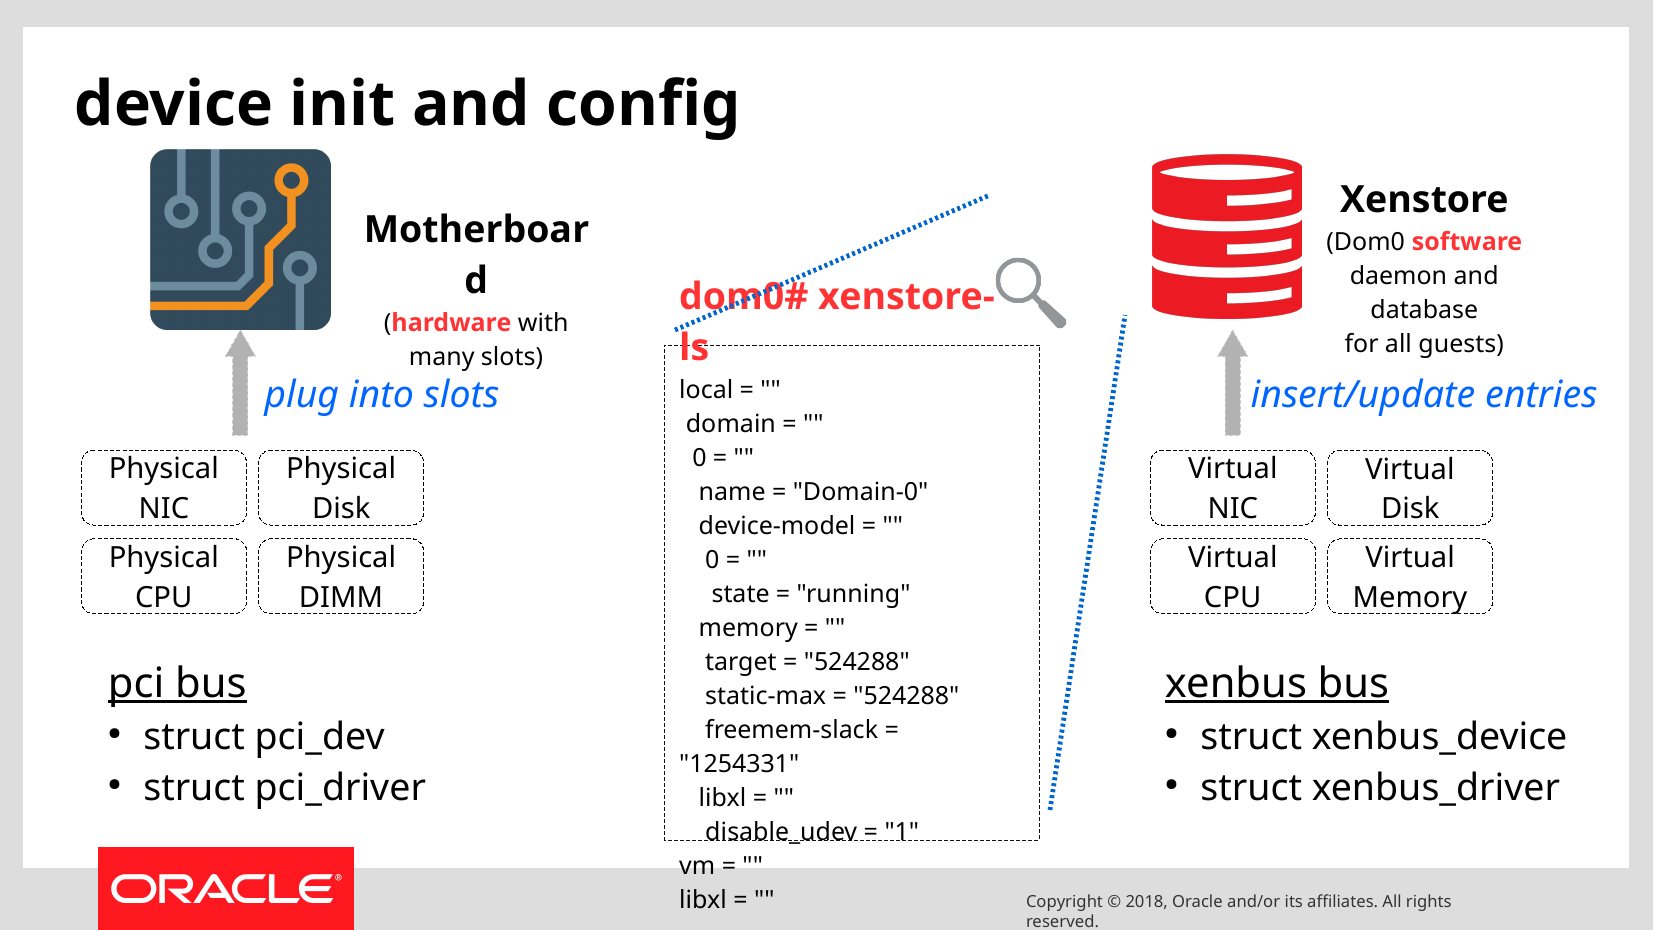

device init and config
Xenstore
(Dom0 software
daemon and database
for all guests)
Motherboard
(hardware with
many slots)
dom0# xenstore-ls
local = ""
 domain = ""
 0 = ""
 name = "Domain-0"
 device-model = ""
 0 = ""
 state = "running"
 memory = ""
 target = "524288"
 static-max = "524288"
 freemem-slack = "1254331"
 libxl = ""
 disable_udev = "1"
vm = ""
libxl = ""
plug into slots
insert/update entries
Physical NIC
Physical Disk
Virtual NIC
Virtual Disk
Physical CPU
Physical DIMM
Virtual CPU
Virtual Memory
pci bus
struct pci_dev
struct pci_driver
xenbus bus
struct xenbus_device
struct xenbus_driver
Copyright © 2018, Oracle and/or its affiliates. All rights reserved.